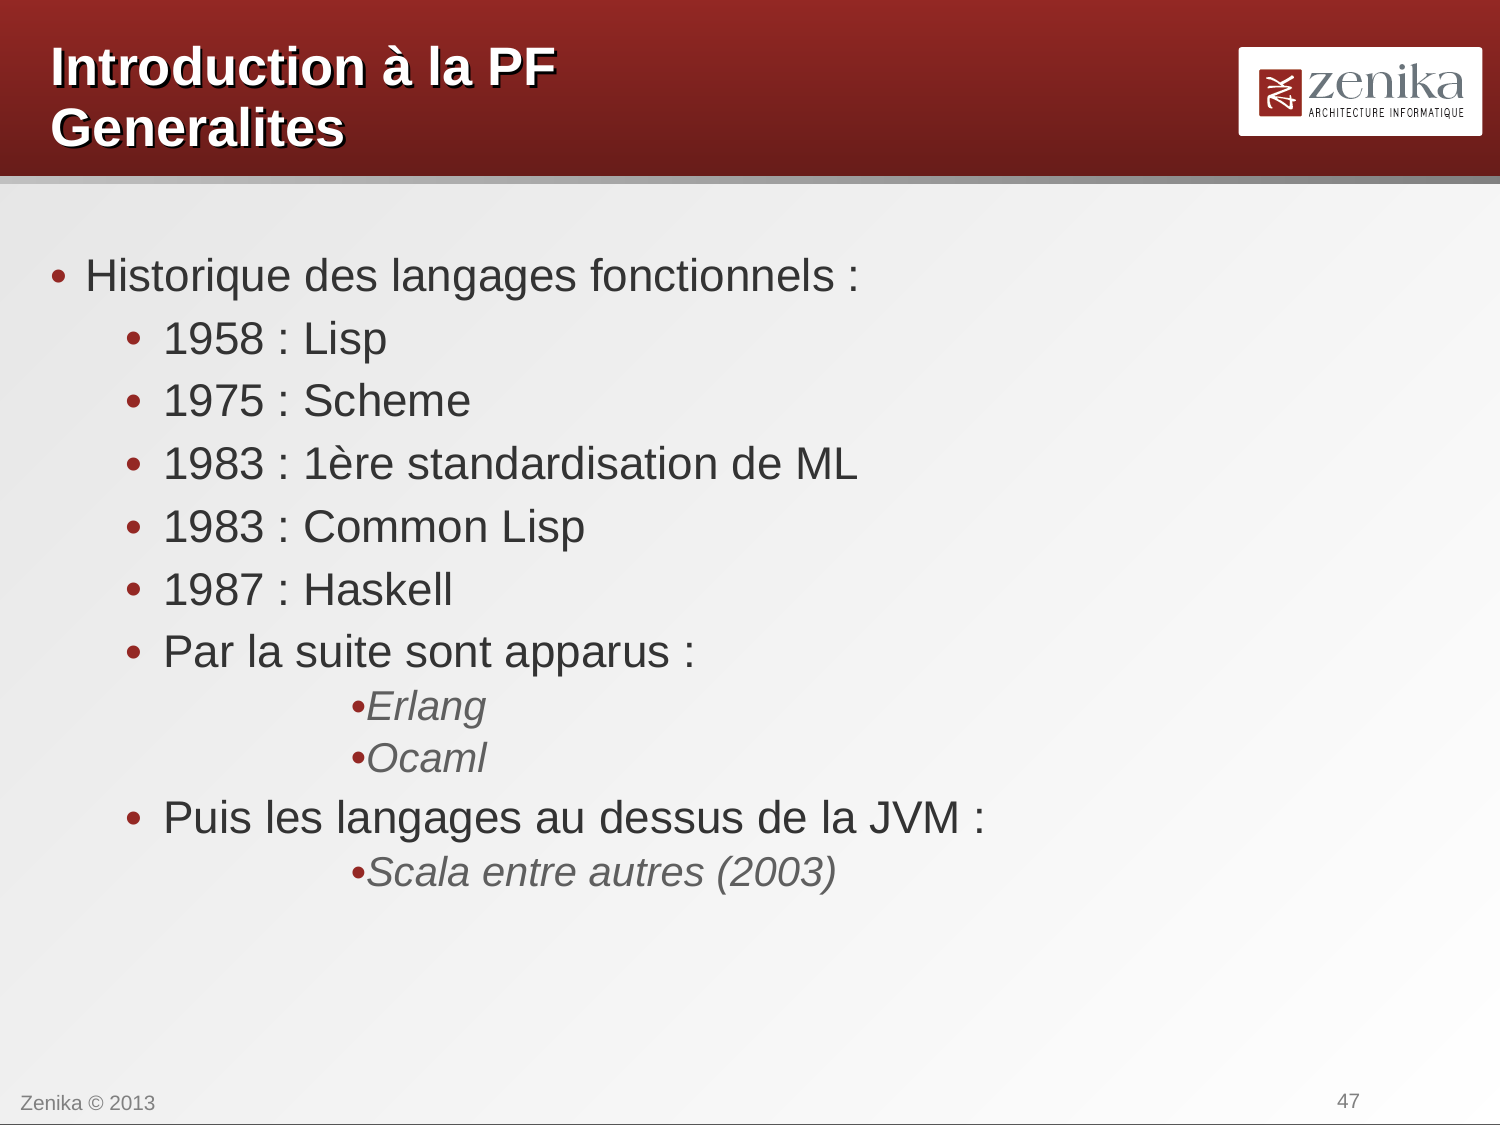

# Introduction à la PF Generalites
Historique des langages fonctionnels :
1958 : Lisp
1975 : Scheme
1983 : 1ère standardisation de ML
1983 : Common Lisp
1987 : Haskell
Par la suite sont apparus :
Erlang
Ocaml
Puis les langages au dessus de la JVM :
Scala entre autres (2003)